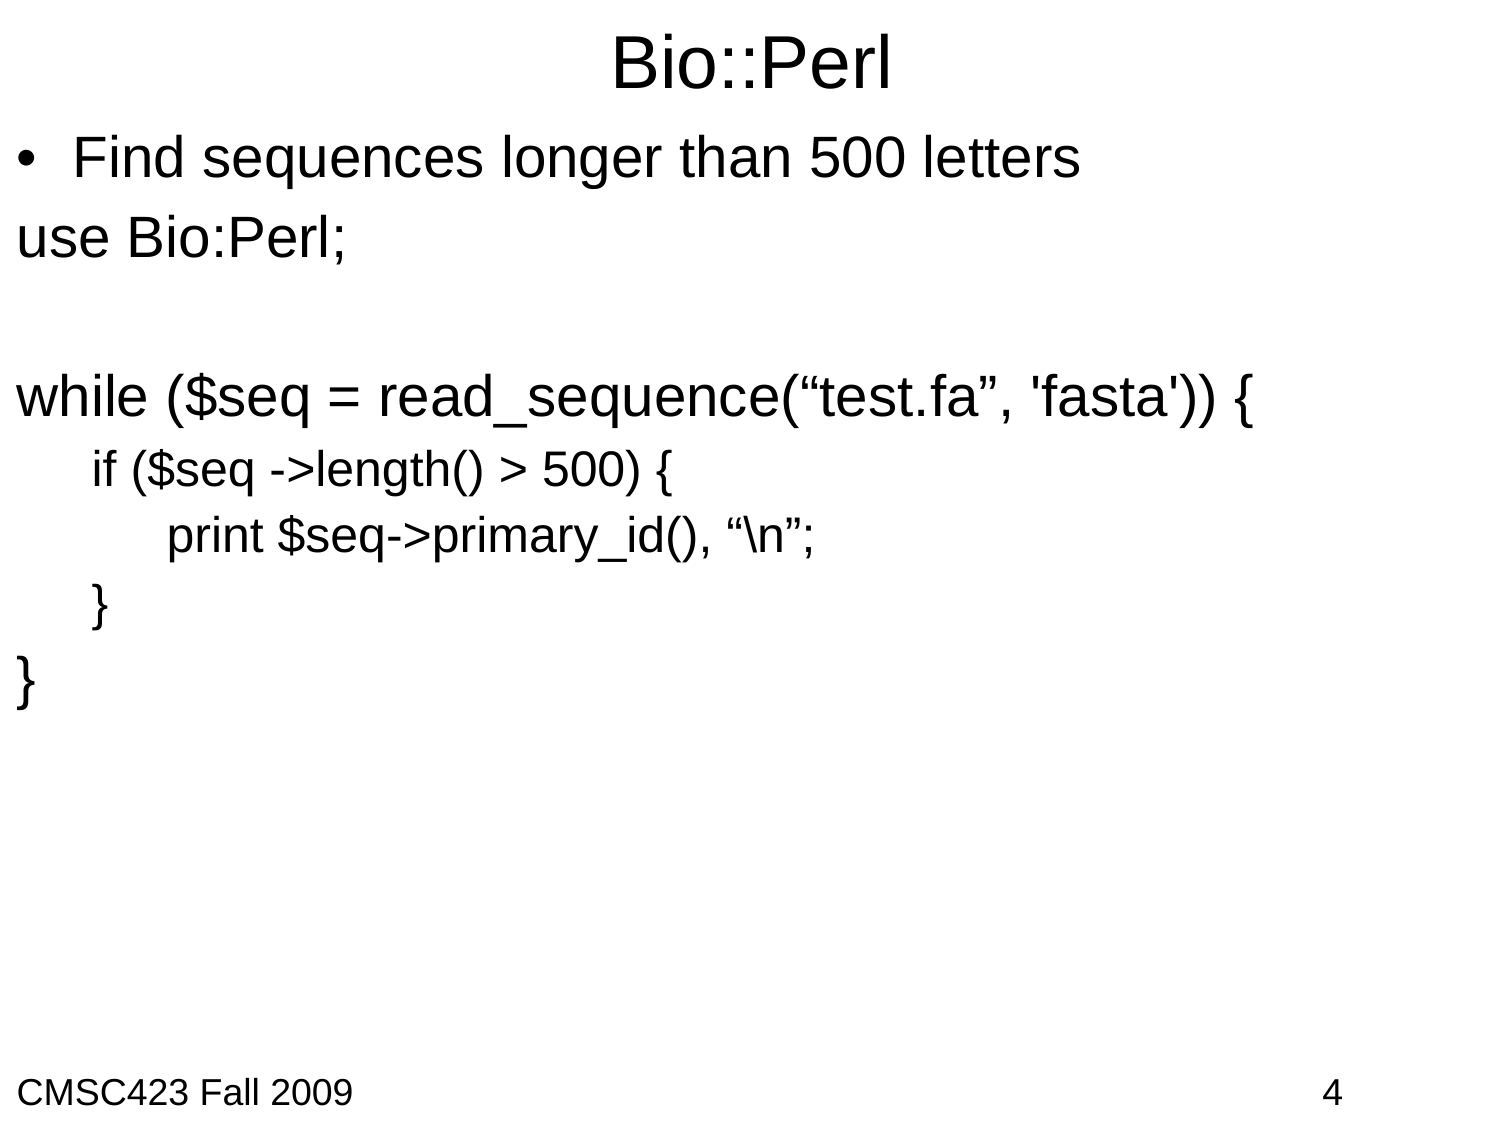

# Bio::Perl
Find sequences longer than 500 letters
use Bio:Perl;
while ($seq = read_sequence(“test.fa”, 'fasta')) {
if ($seq ->length() > 500) {
print $seq->primary_id(), “\n”;
}
}
CMSC423 Fall 2009
4